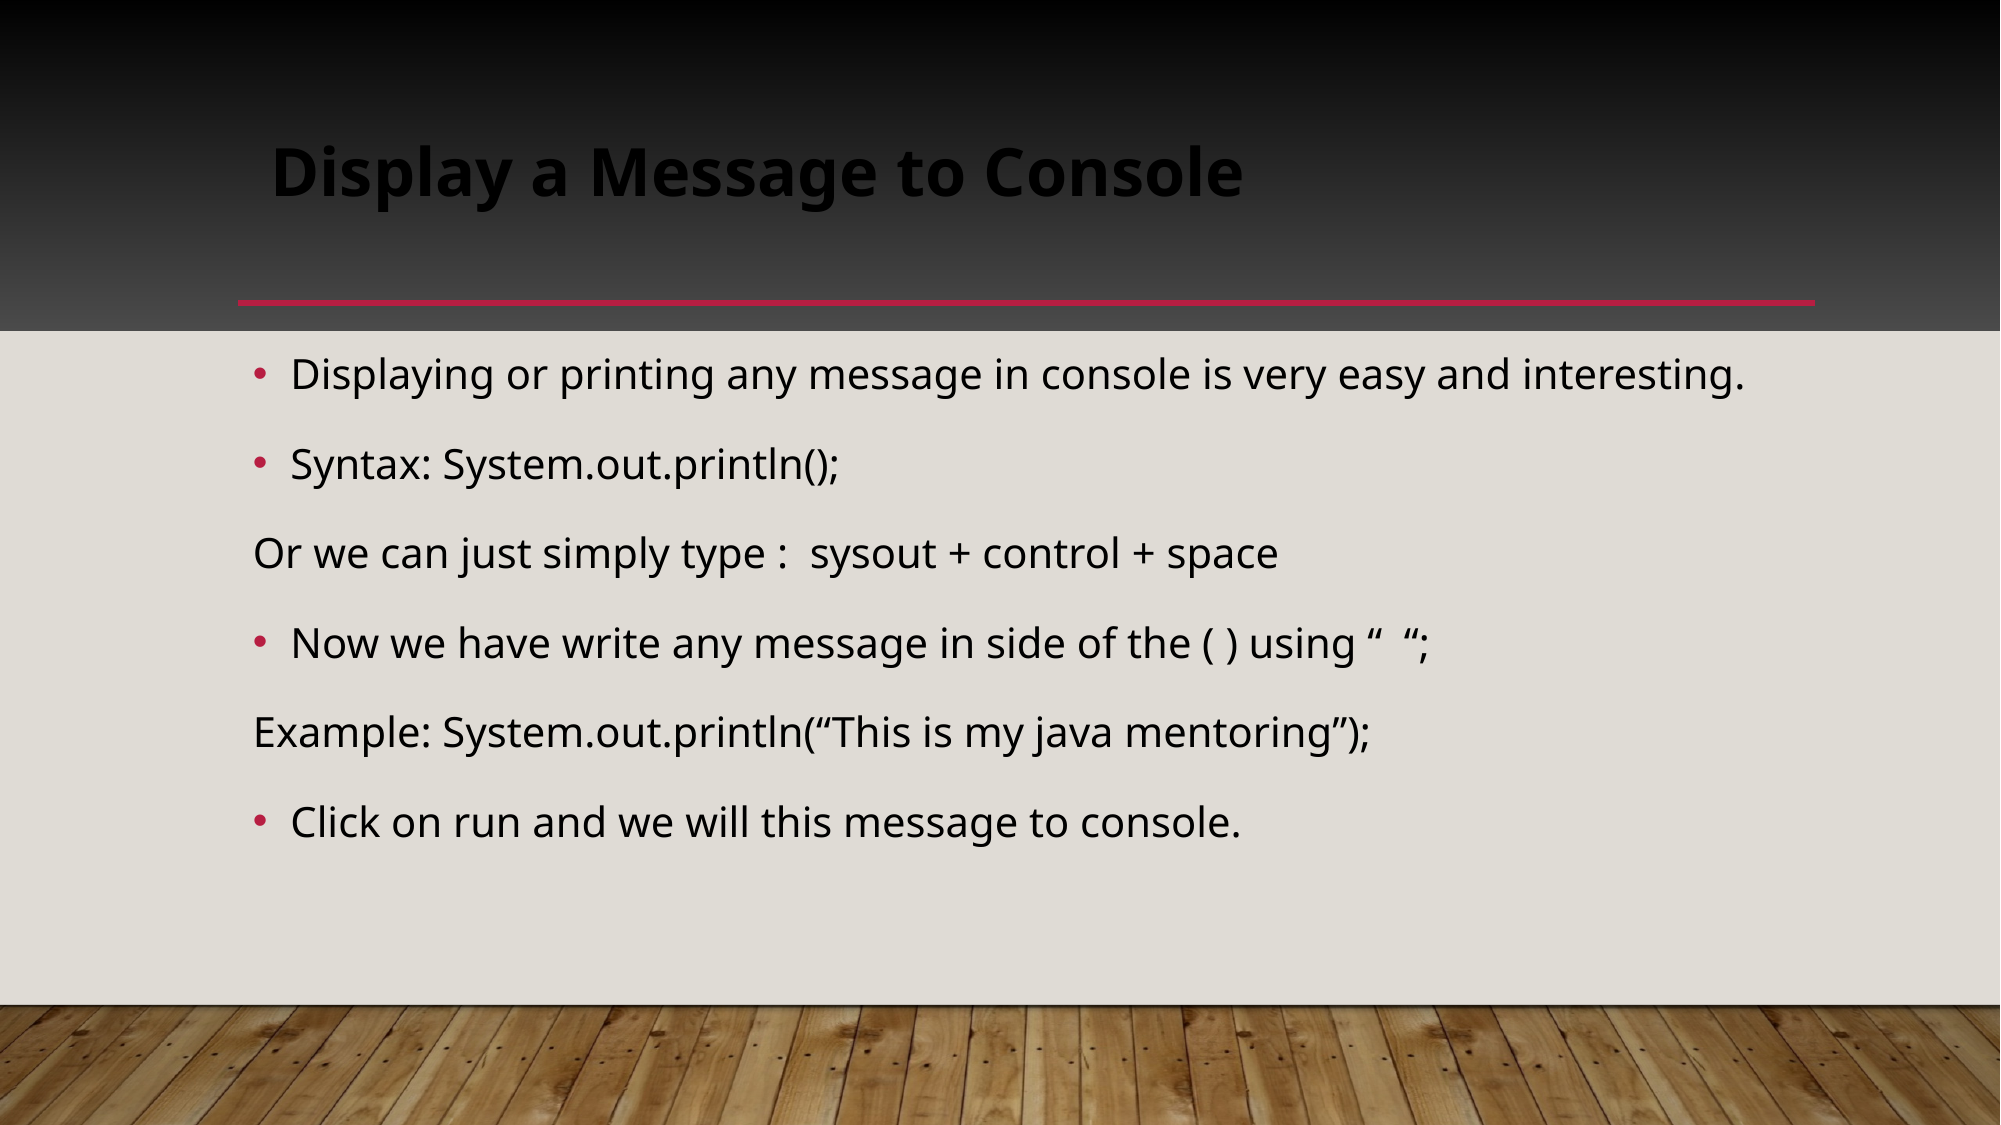

# Display a Message to Console
Displaying or printing any message in console is very easy and interesting.
Syntax: System.out.println();
Or we can just simply type : sysout + control + space
Now we have write any message in side of the ( ) using “ “;
Example: System.out.println(“This is my java mentoring”);
Click on run and we will this message to console.